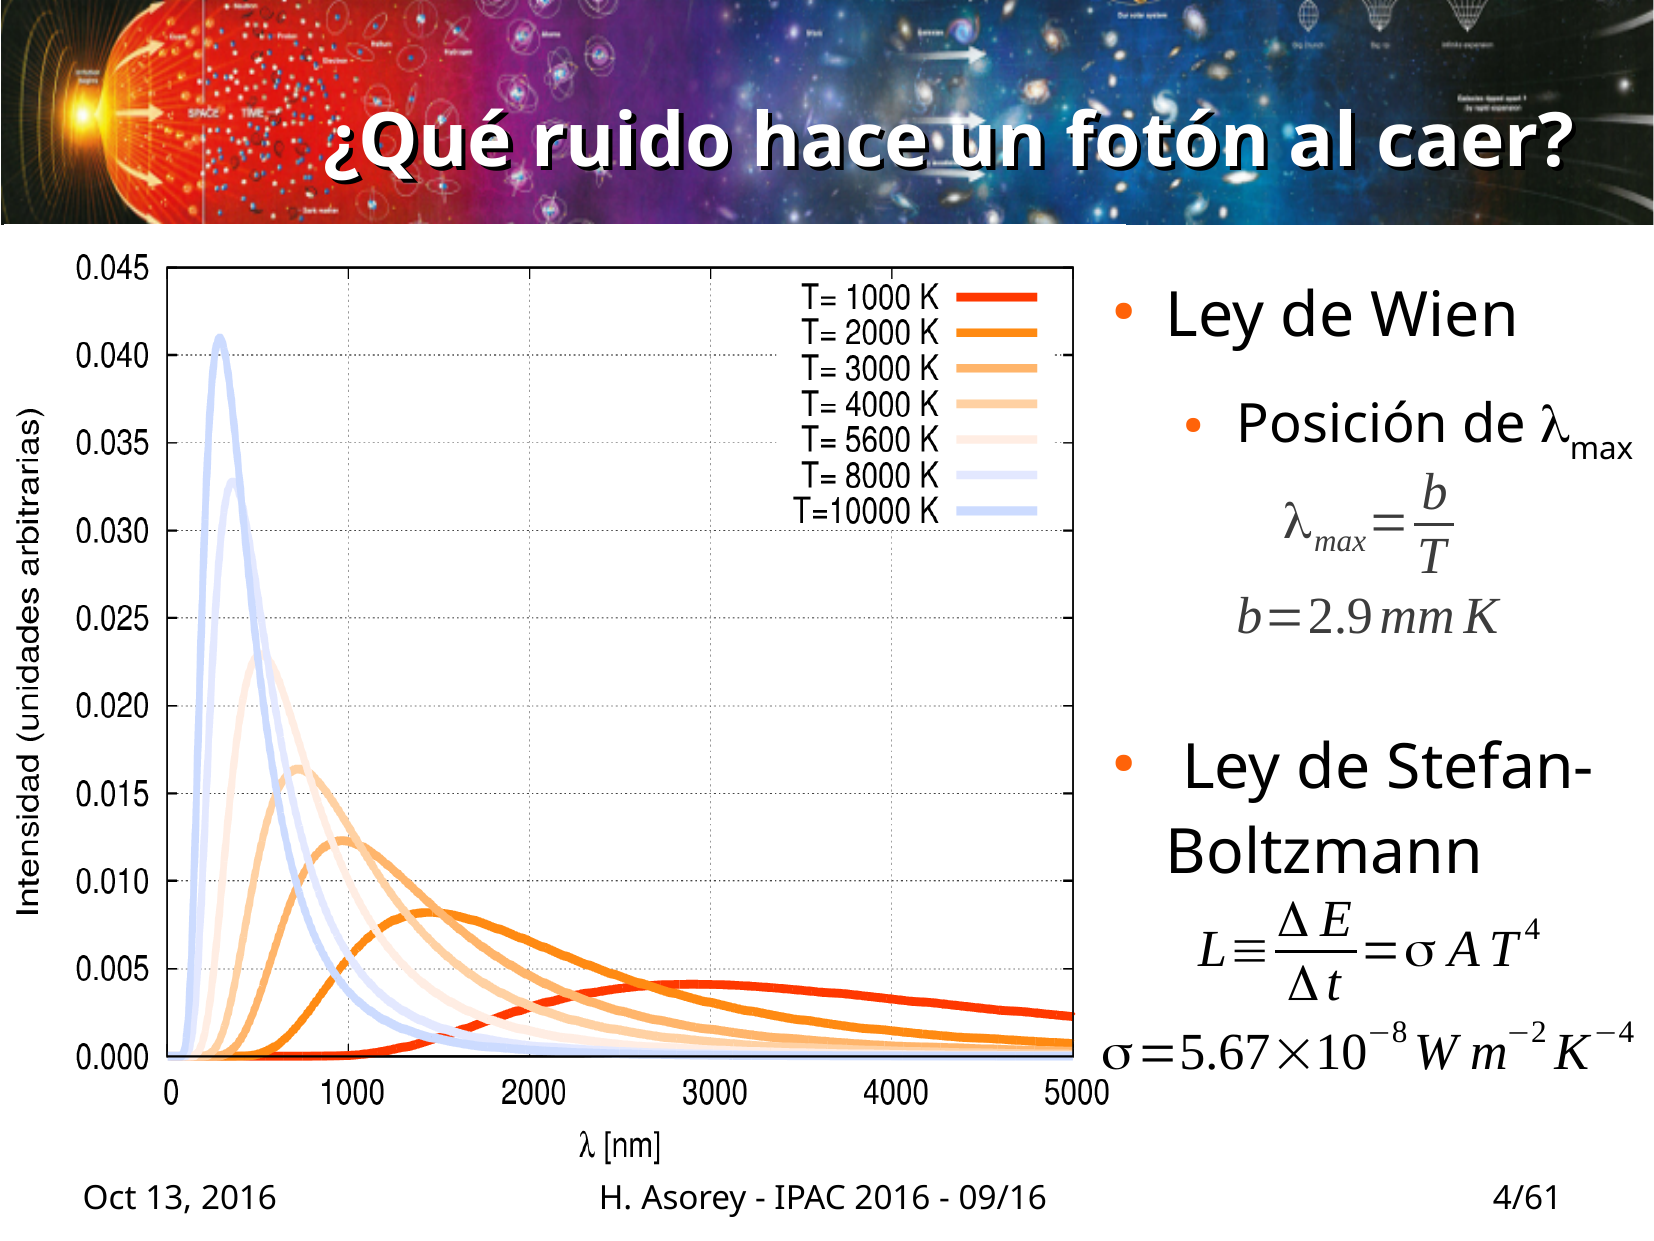

# ¿Qué ruido hace un fotón al caer?
Ley de Wien
Posición de lmax
 Ley de Stefan-Boltzmann
Oct 13, 2016
H. Asorey - IPAC 2016 - 09/16
4